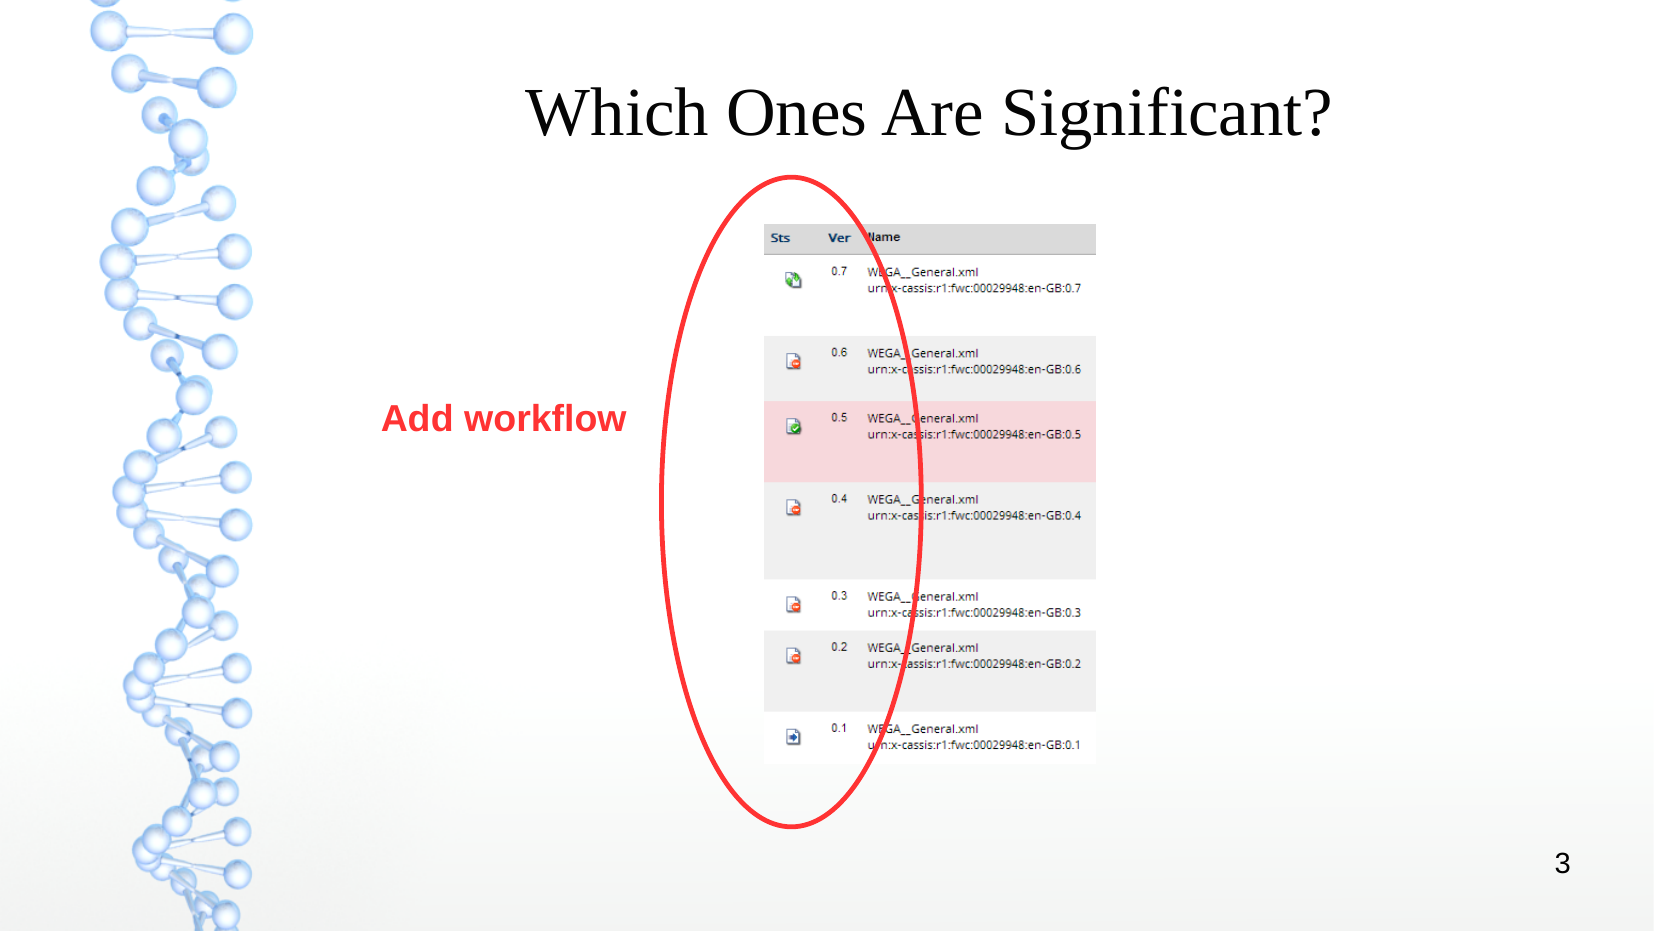

# Which Ones Are Significant?
Add workflow
3